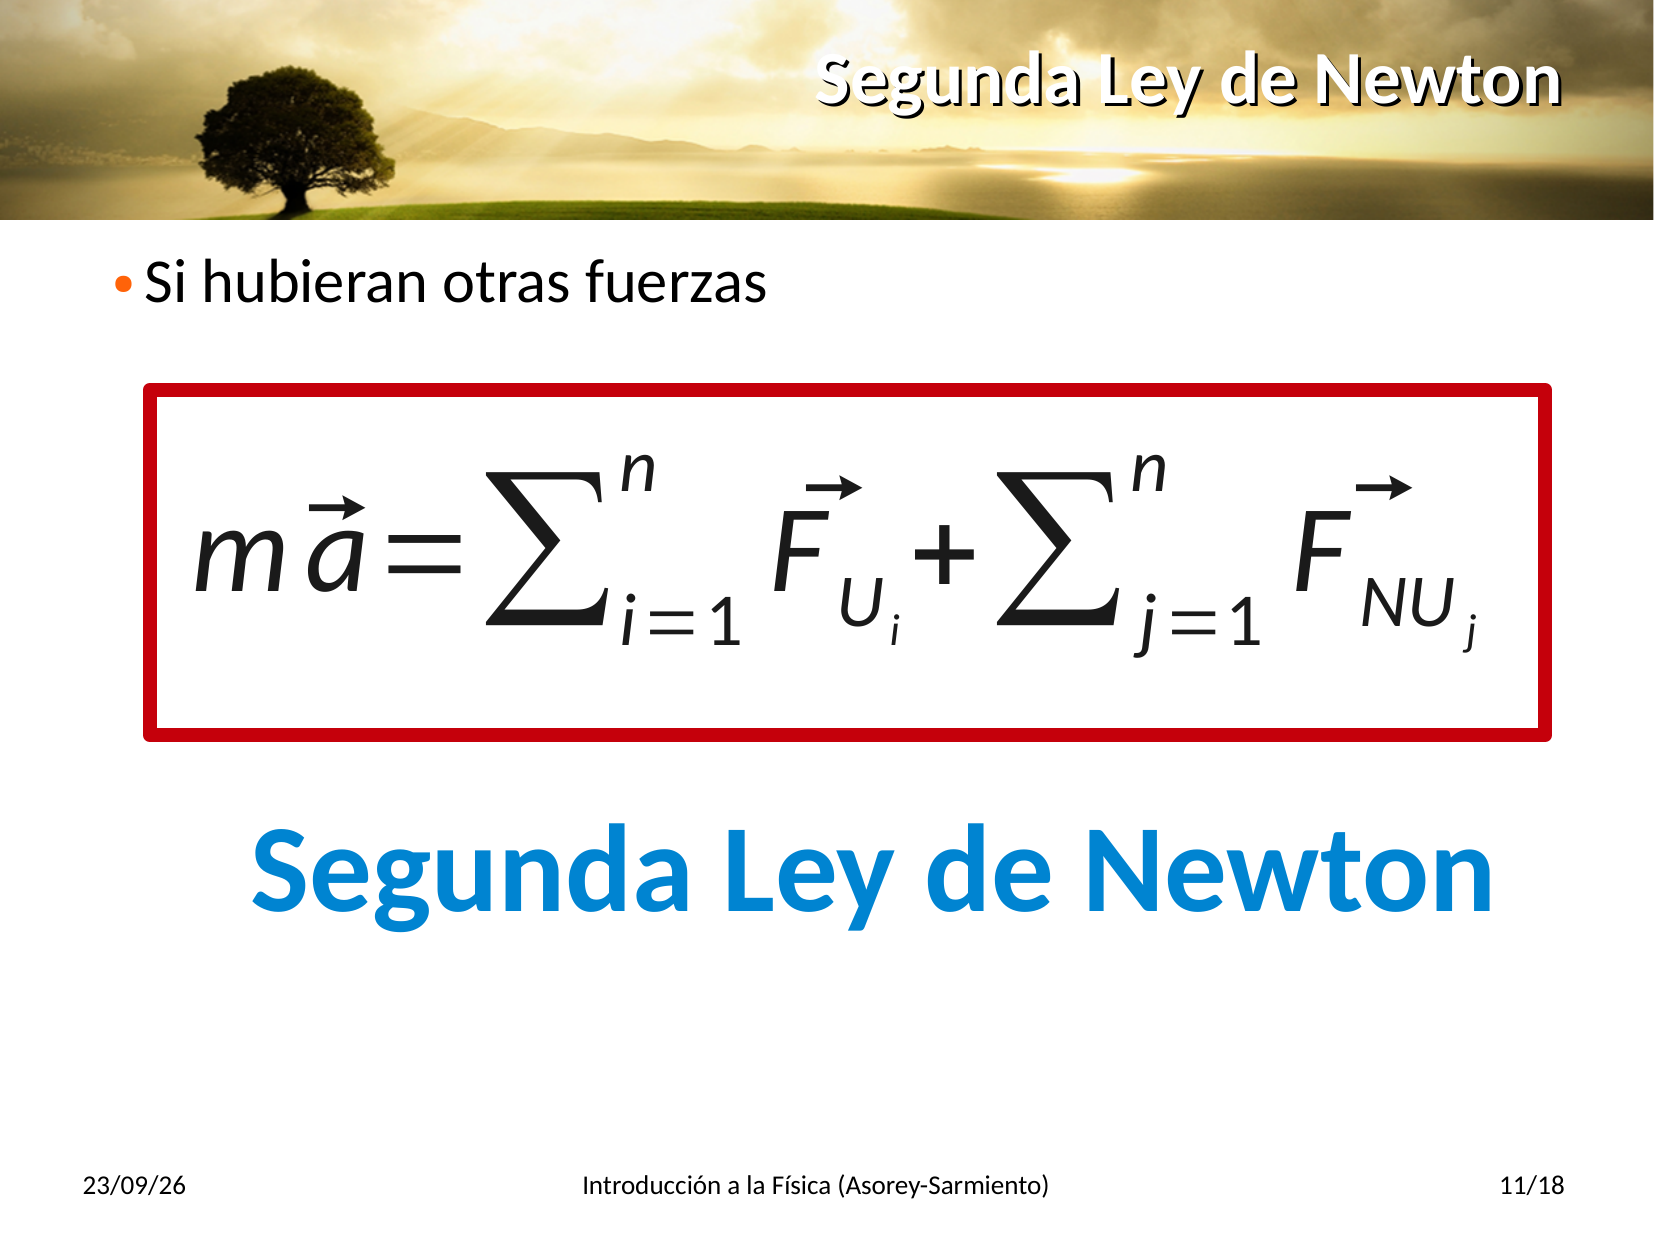

# Segunda Ley de Newton
Si hubieran otras fuerzas
Segunda Ley de Newton
Introducción a la Física (Asorey-Sarmiento)
11